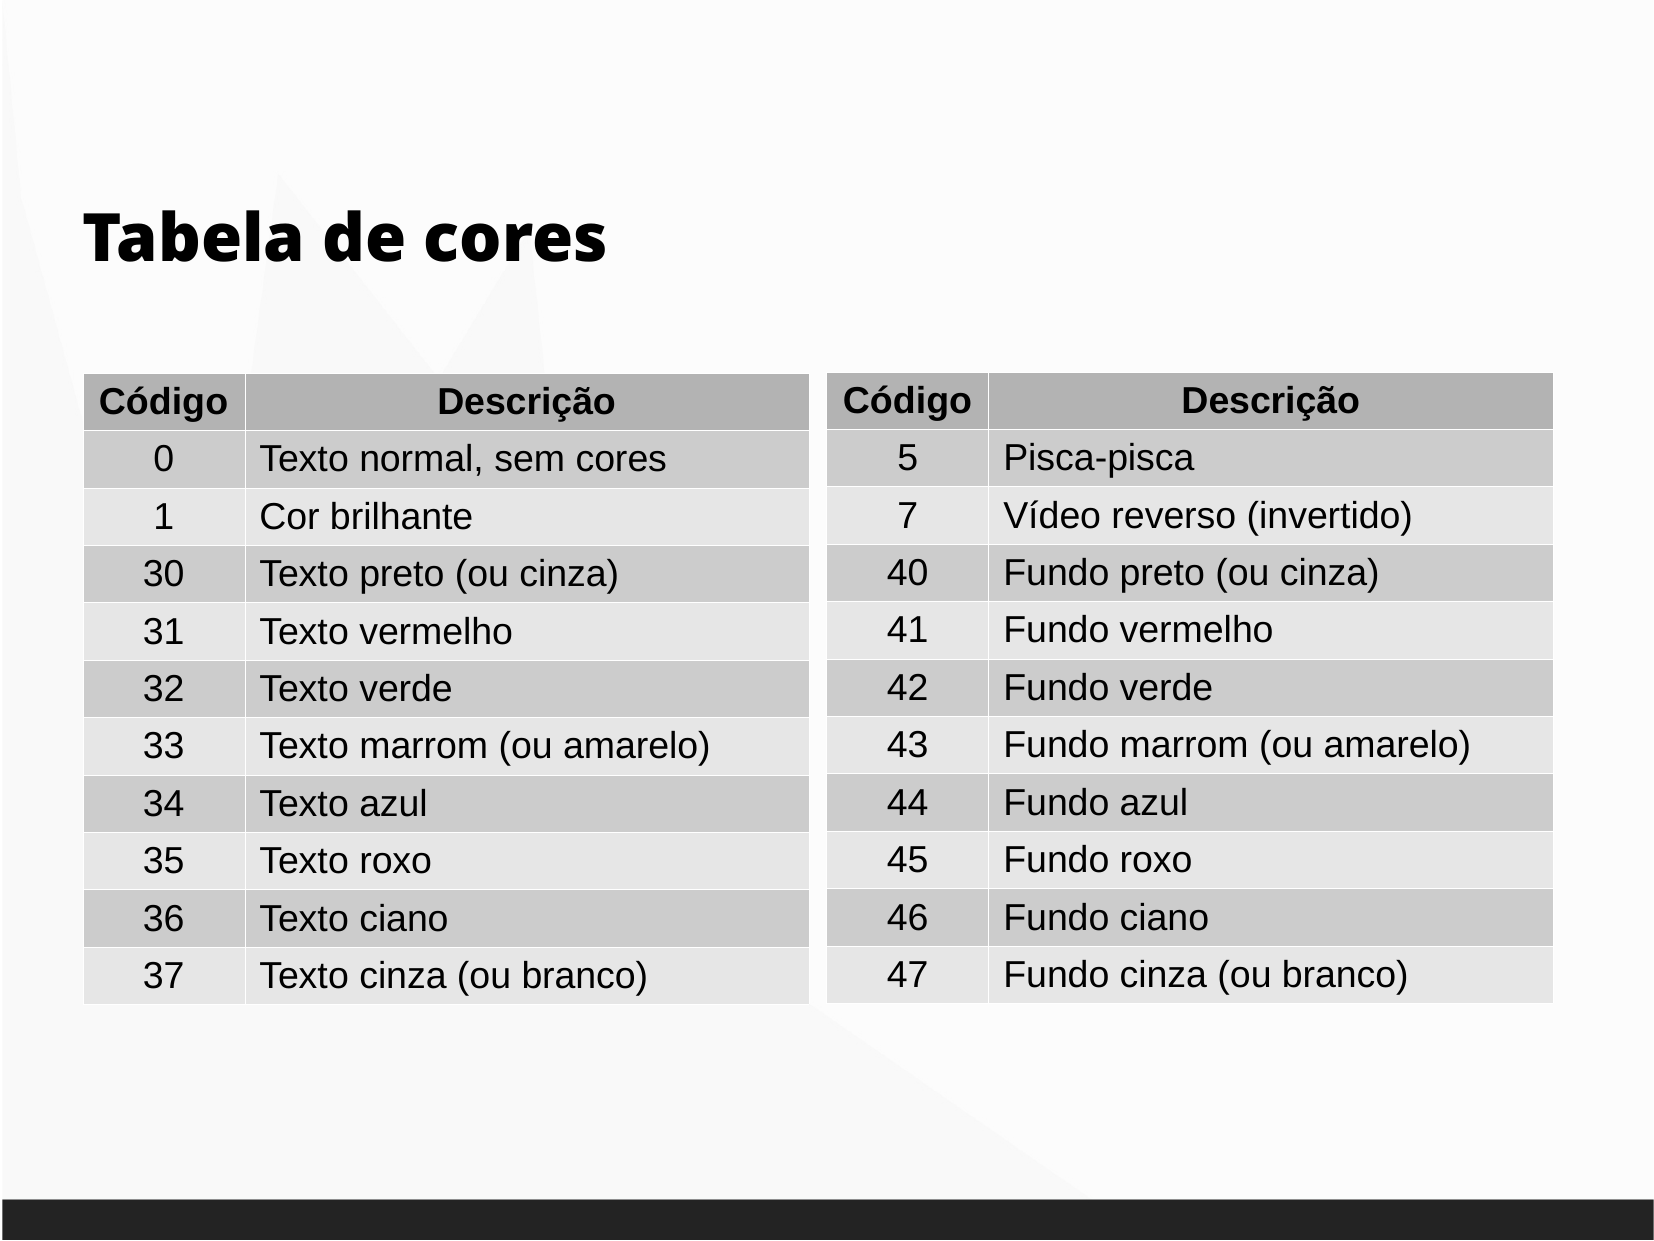

# Tabela de cores
| Código | Descrição |
| --- | --- |
| 5 | Pisca-pisca |
| 7 | Vídeo reverso (invertido) |
| 40 | Fundo preto (ou cinza) |
| 41 | Fundo vermelho |
| 42 | Fundo verde |
| 43 | Fundo marrom (ou amarelo) |
| 44 | Fundo azul |
| 45 | Fundo roxo |
| 46 | Fundo ciano |
| 47 | Fundo cinza (ou branco) |
| Código | Descrição |
| --- | --- |
| 0 | Texto normal, sem cores |
| 1 | Cor brilhante |
| 30 | Texto preto (ou cinza) |
| 31 | Texto vermelho |
| 32 | Texto verde |
| 33 | Texto marrom (ou amarelo) |
| 34 | Texto azul |
| 35 | Texto roxo |
| 36 | Texto ciano |
| 37 | Texto cinza (ou branco) |